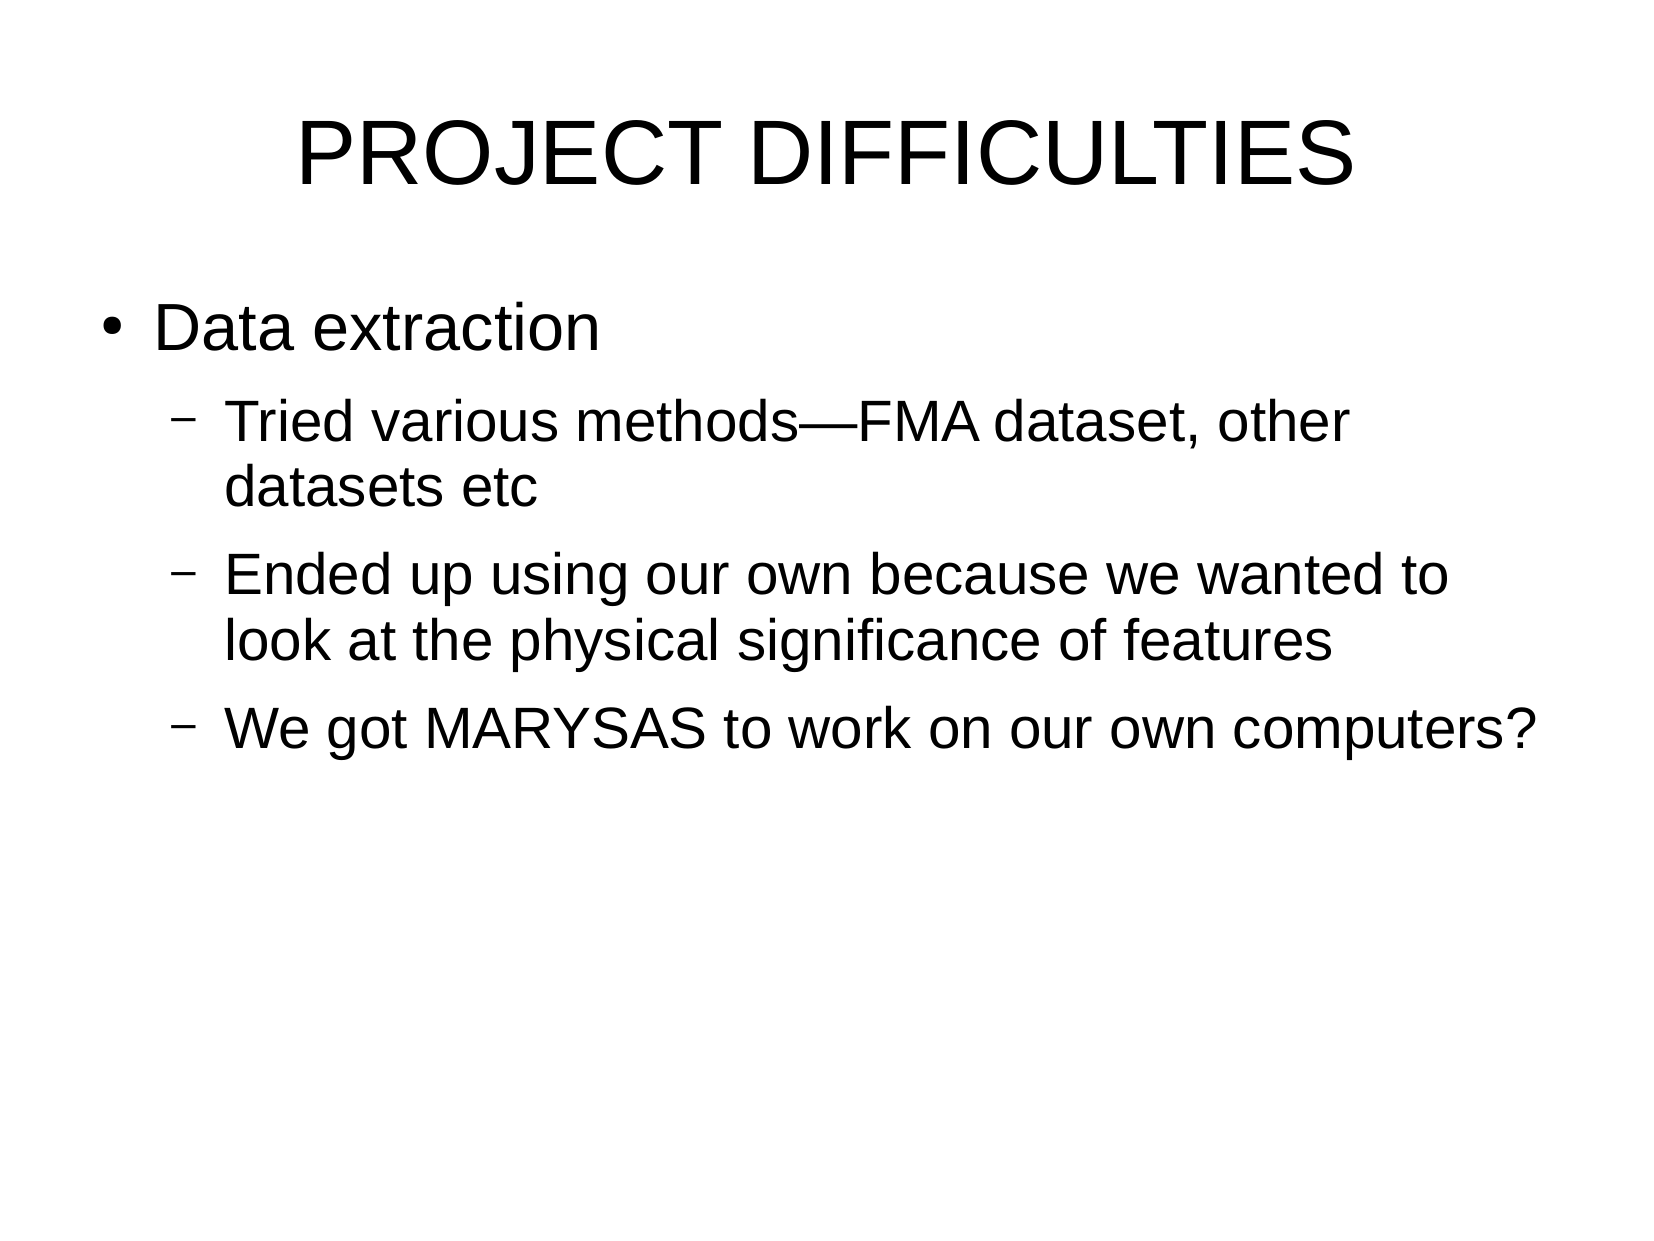

# PROJECT DIFFICULTIES
Data extraction
Tried various methods—FMA dataset, other datasets etc
Ended up using our own because we wanted to look at the physical significance of features
We got MARYSAS to work on our own computers?